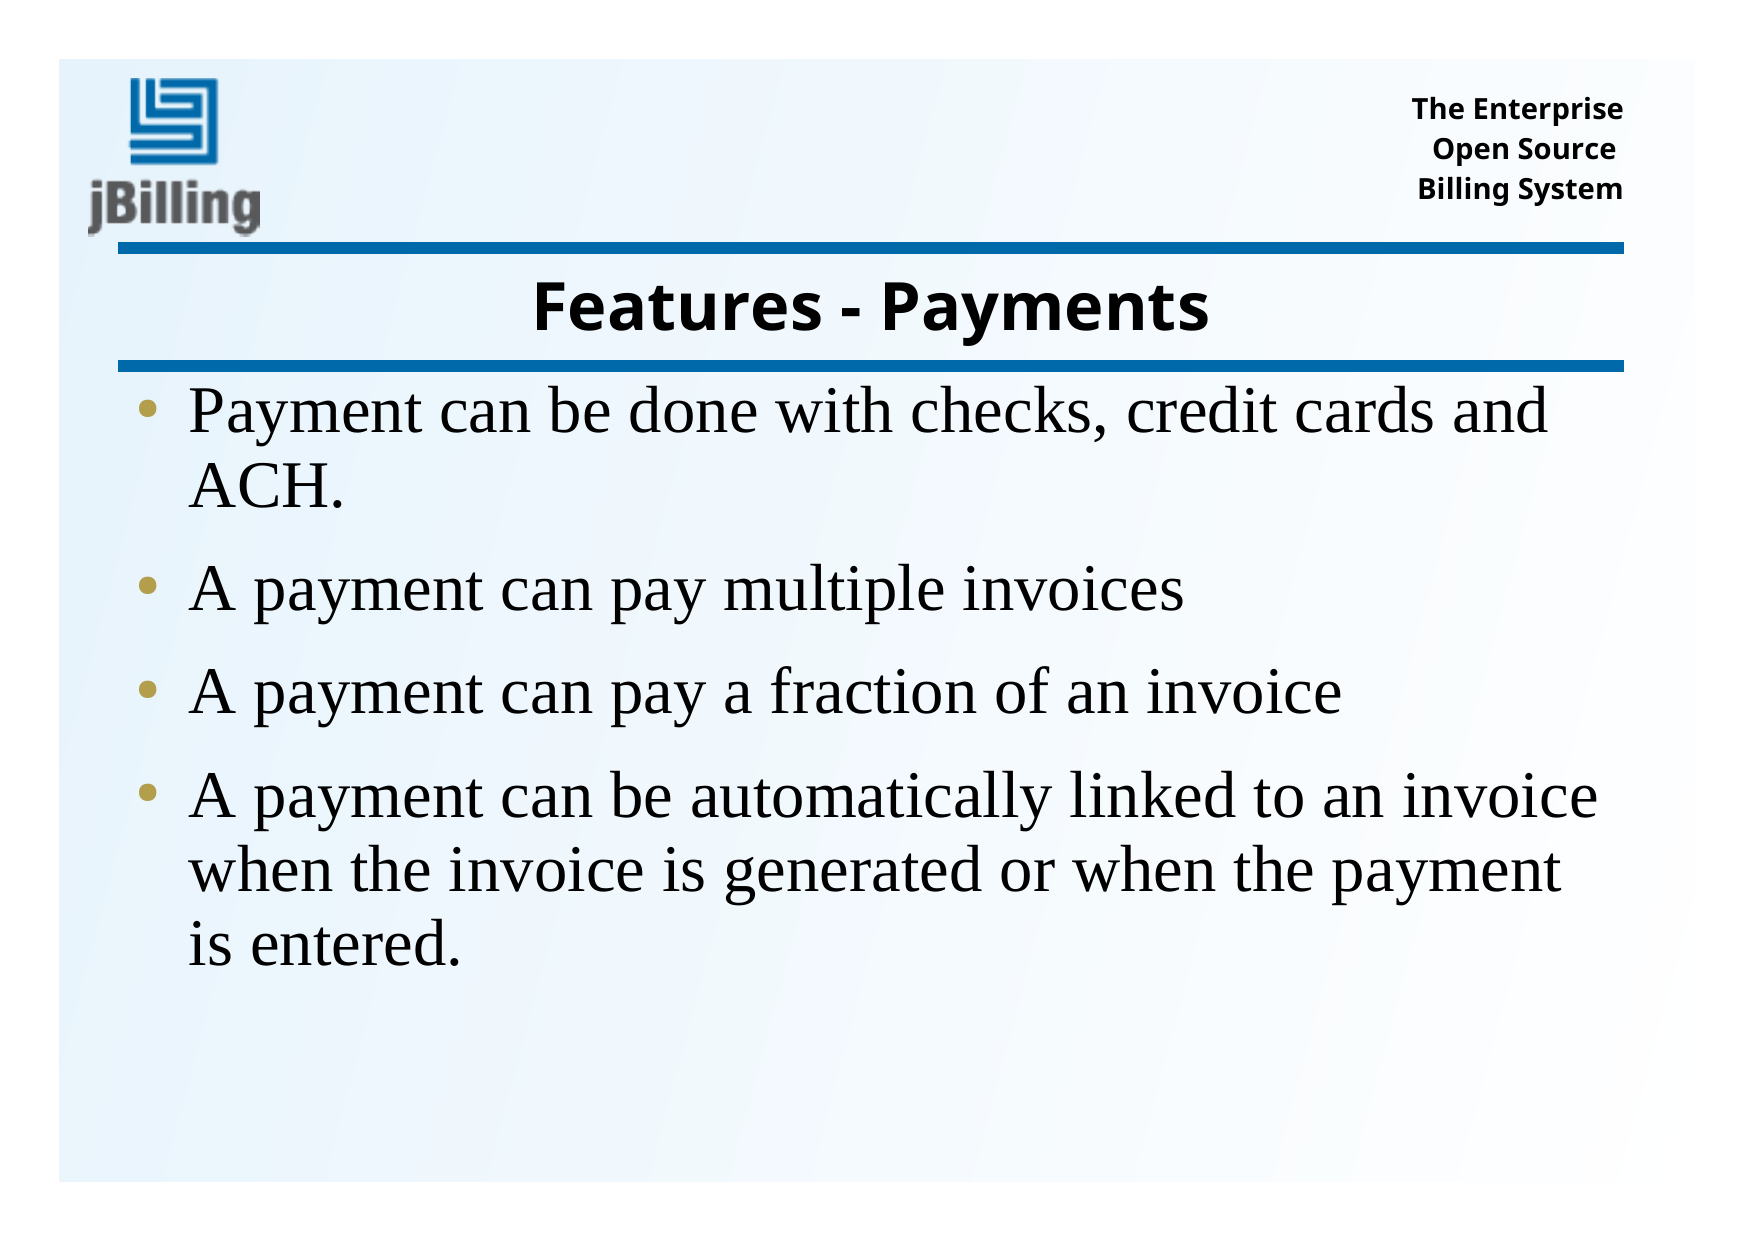

# Features - Payments
Payment can be done with checks, credit cards and ACH.
A payment can pay multiple invoices
A payment can pay a fraction of an invoice
A payment can be automatically linked to an invoice when the invoice is generated or when the payment is entered.